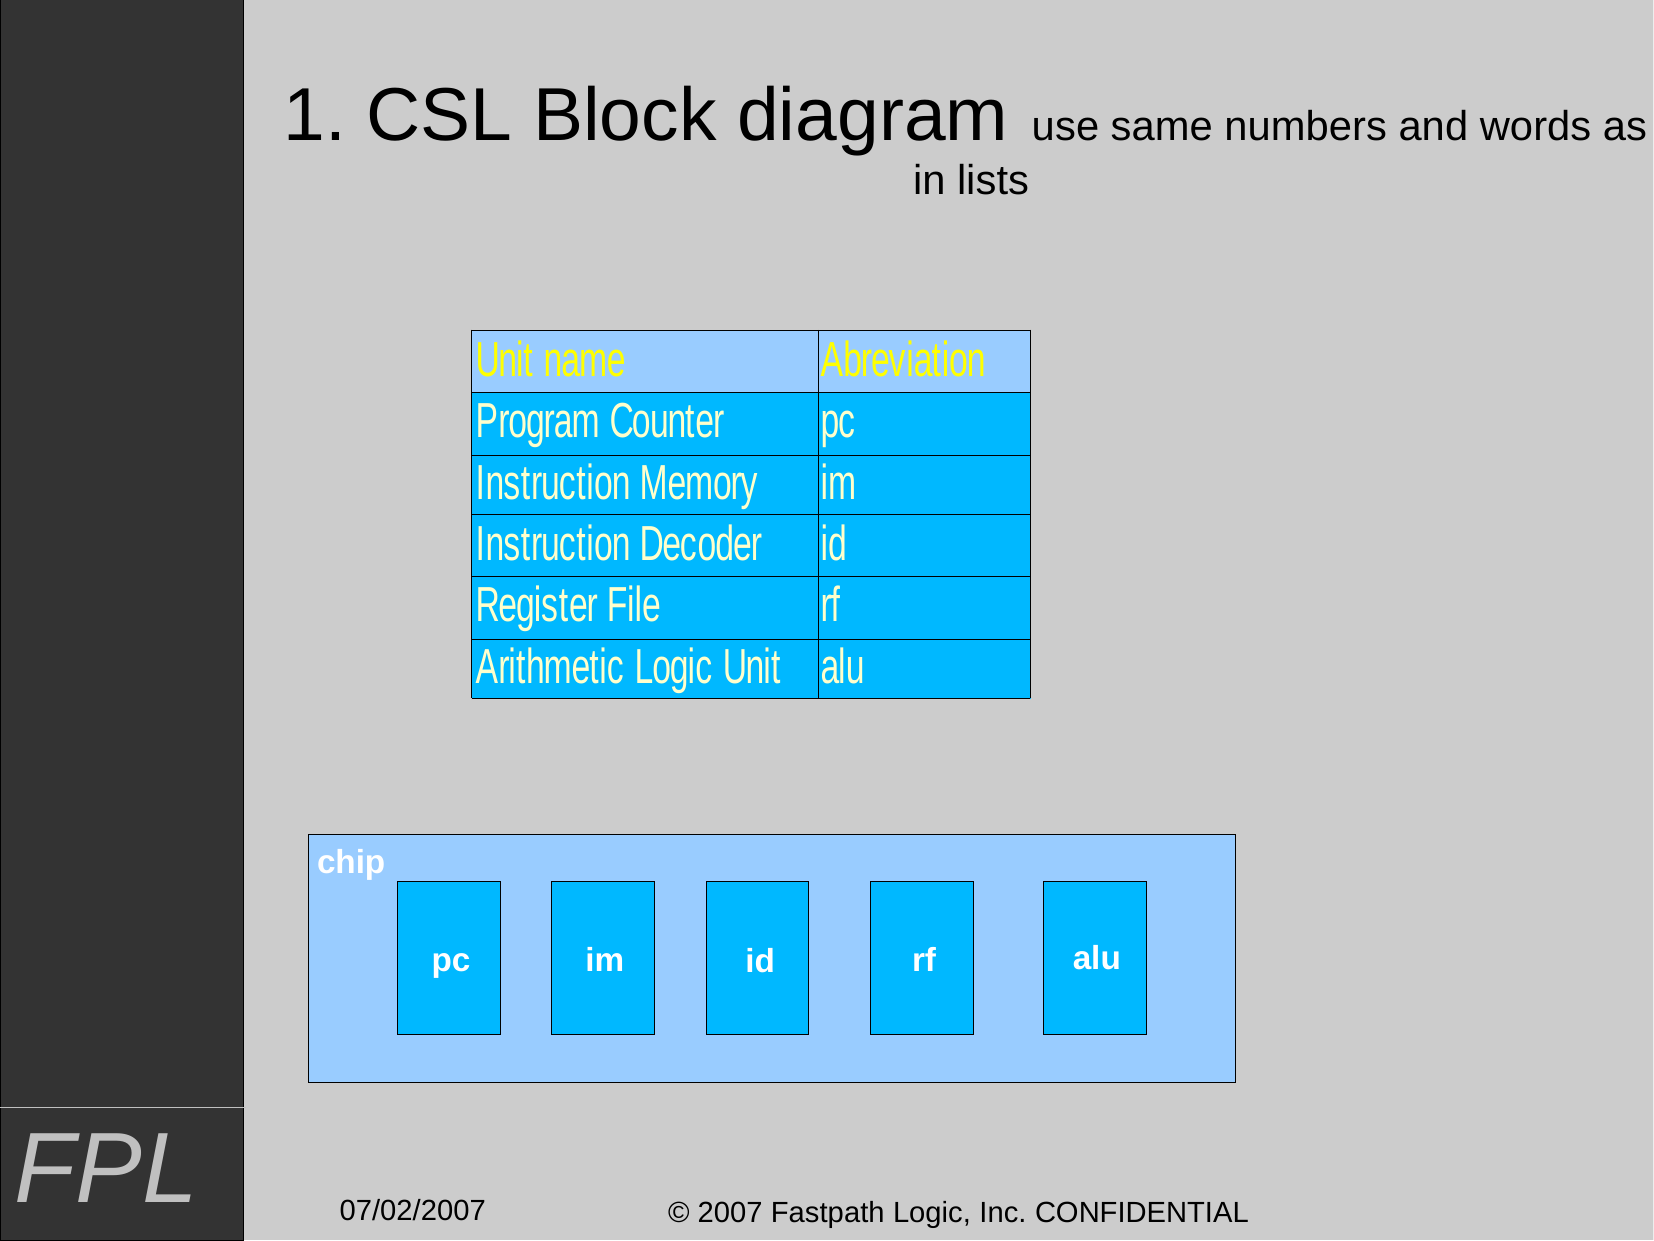

# 1. CSL Block diagram use same numbers and words as in lists
chip
alu
im
rf
pc
id
07/02/2007
© 2007 FASTPATH LOGIC INC.